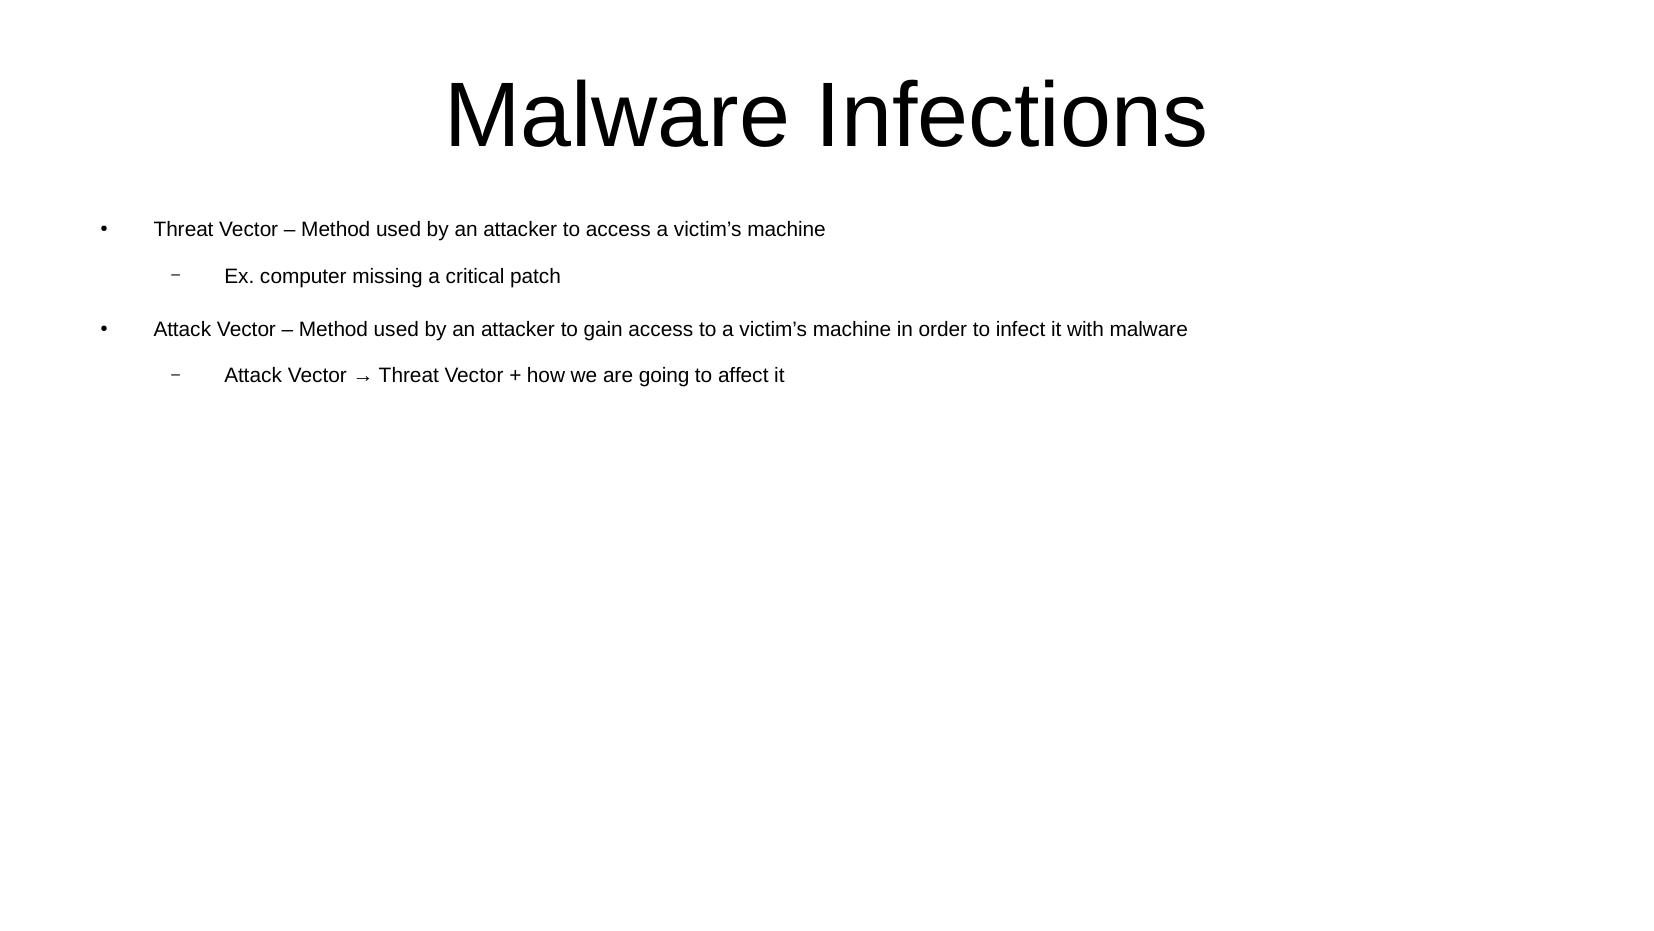

# Malware Infections
Threat Vector – Method used by an attacker to access a victim’s machine
Ex. computer missing a critical patch
Attack Vector – Method used by an attacker to gain access to a victim’s machine in order to infect it with malware
Attack Vector → Threat Vector + how we are going to affect it